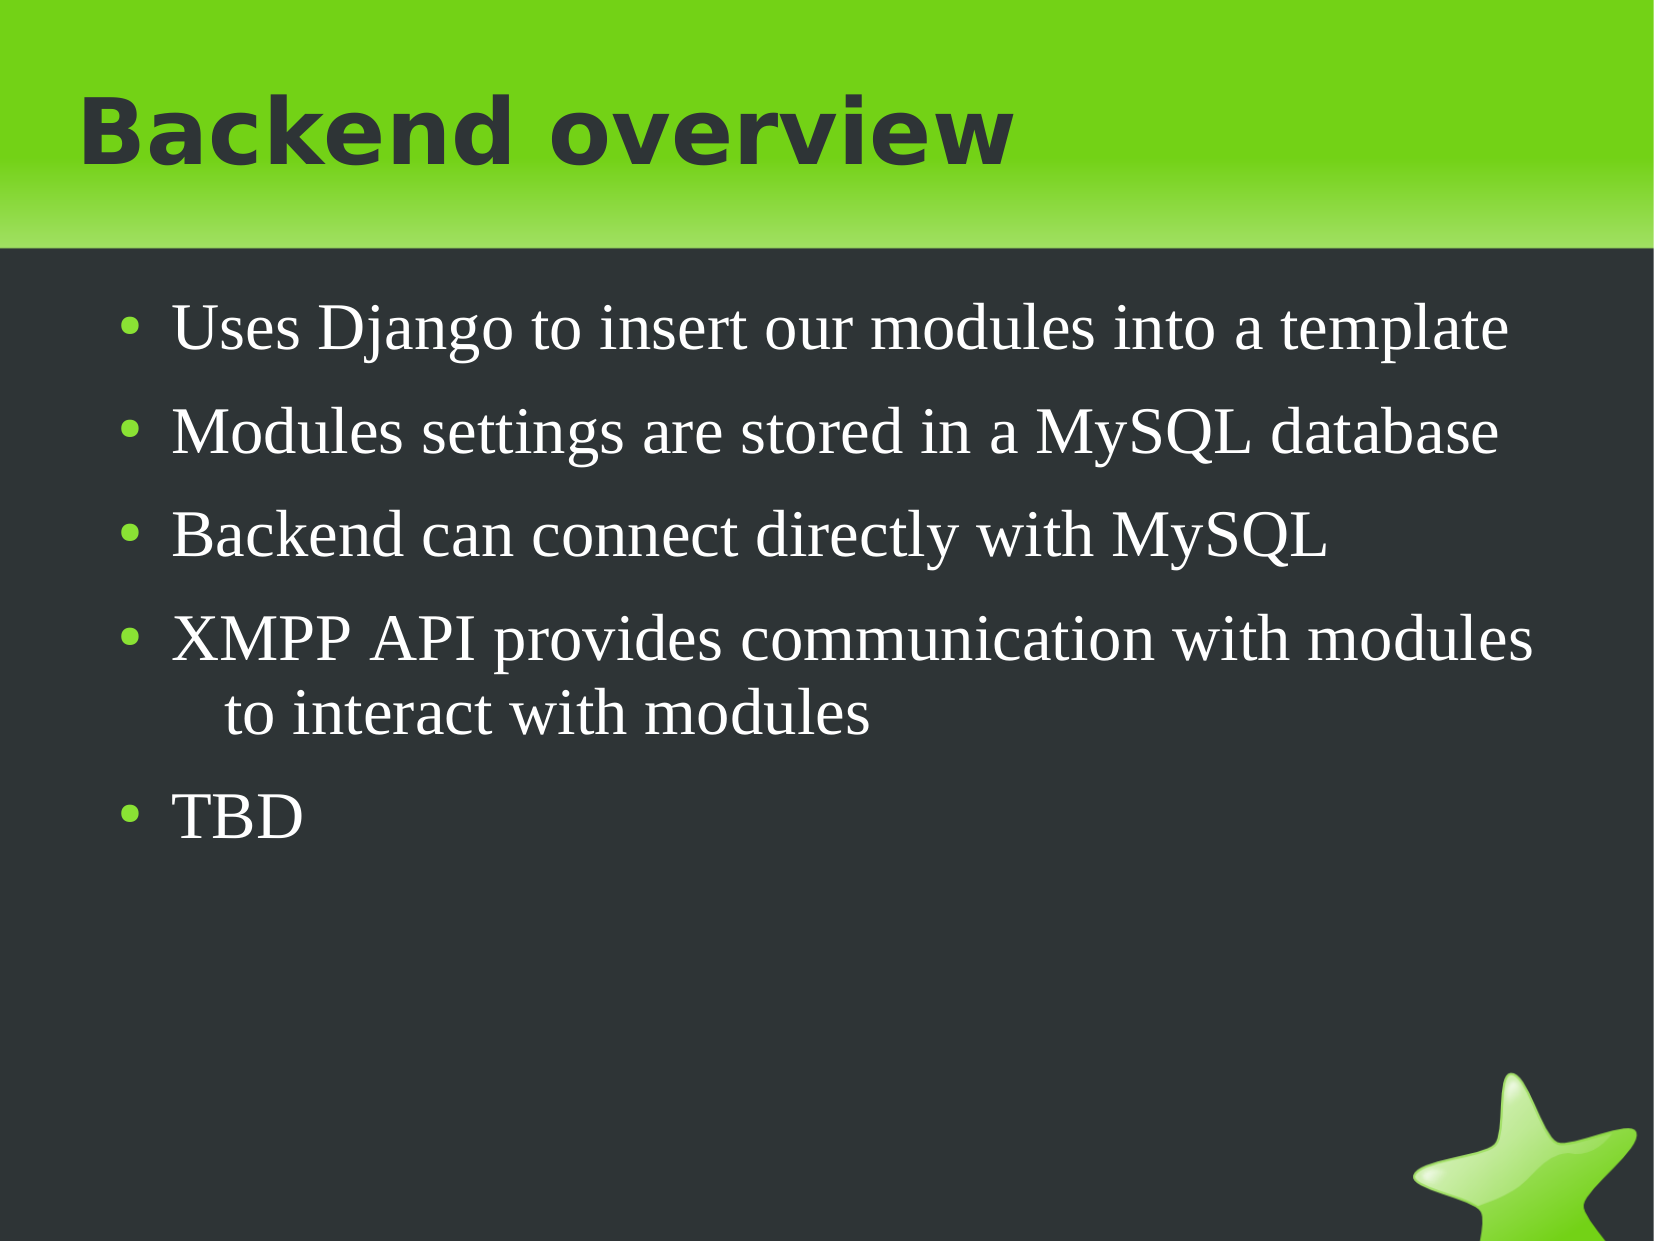

# Backend overview
Uses Django to insert our modules into a template
Modules settings are stored in a MySQL database
Backend can connect directly with MySQL
XMPP API provides communication with modules to interact with modules
TBD